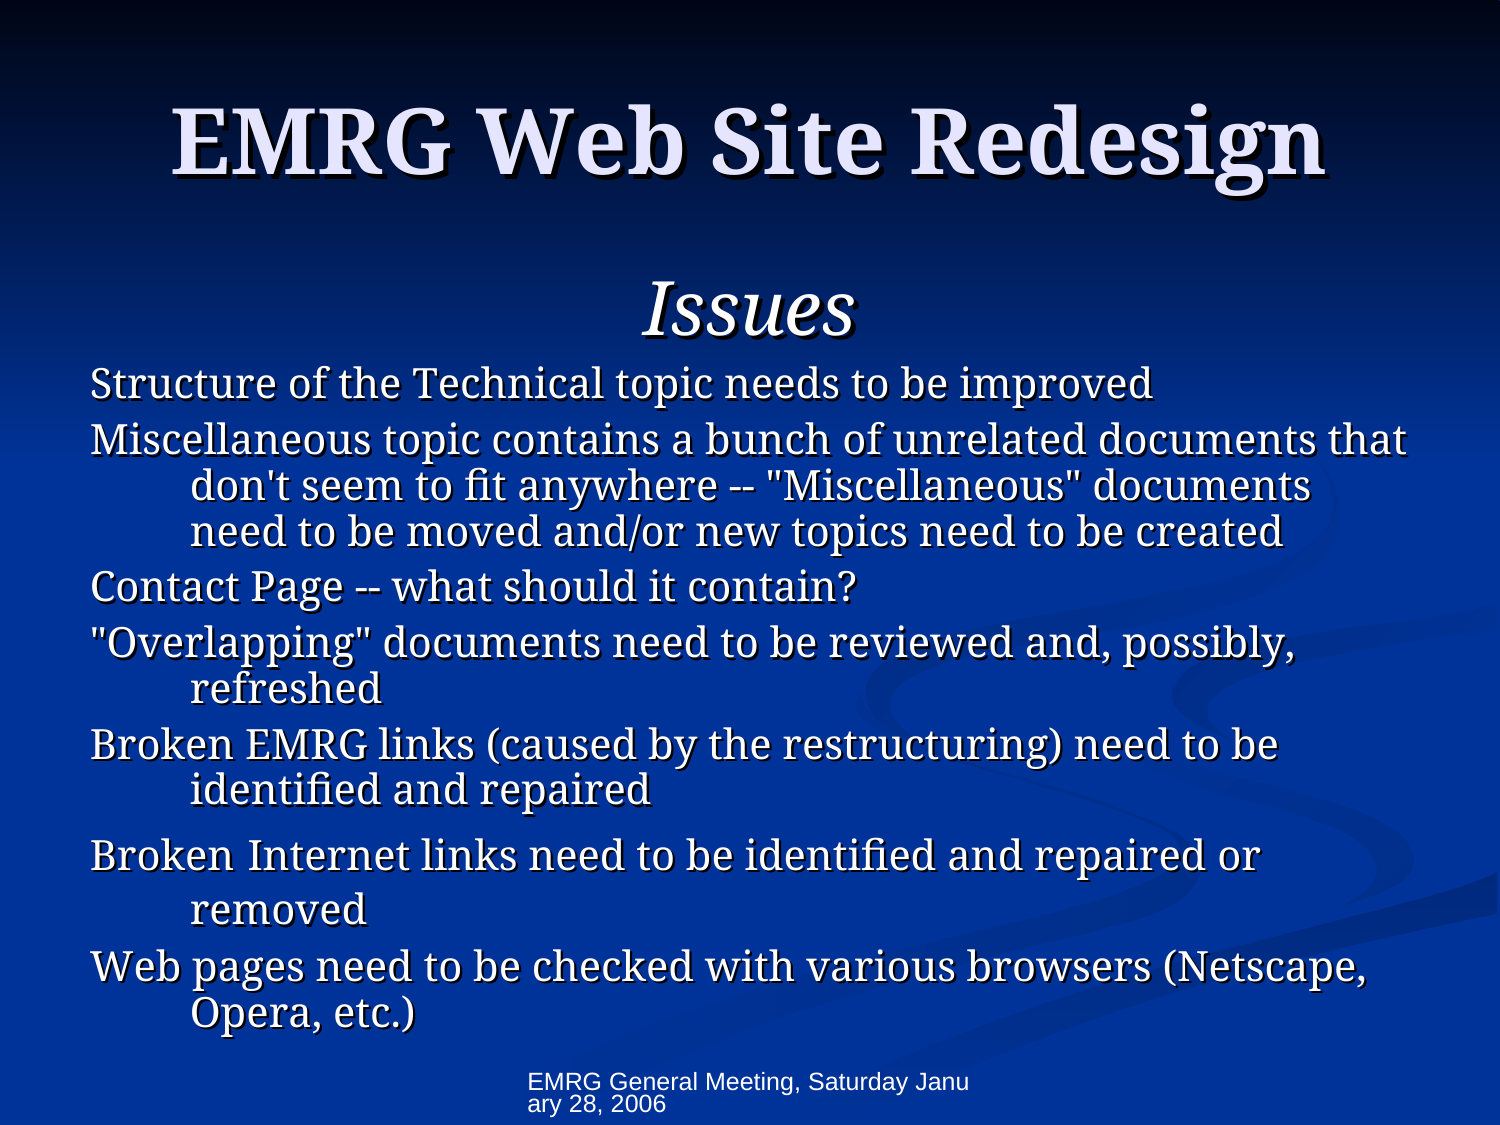

# EMRG Web Site Redesign
Issues
Structure of the Technical topic needs to be improved
Miscellaneous topic contains a bunch of unrelated documents that don't seem to fit anywhere -- "Miscellaneous" documents need to be moved and/or new topics need to be created
Contact Page -- what should it contain?
"Overlapping" documents need to be reviewed and, possibly, refreshed
Broken EMRG links (caused by the restructuring) need to be identified and repaired
Broken Internet links need to be identified and repaired or removed
Web pages need to be checked with various browsers (Netscape, Opera, etc.)
EMRG General Meeting, Saturday January 28, 2006